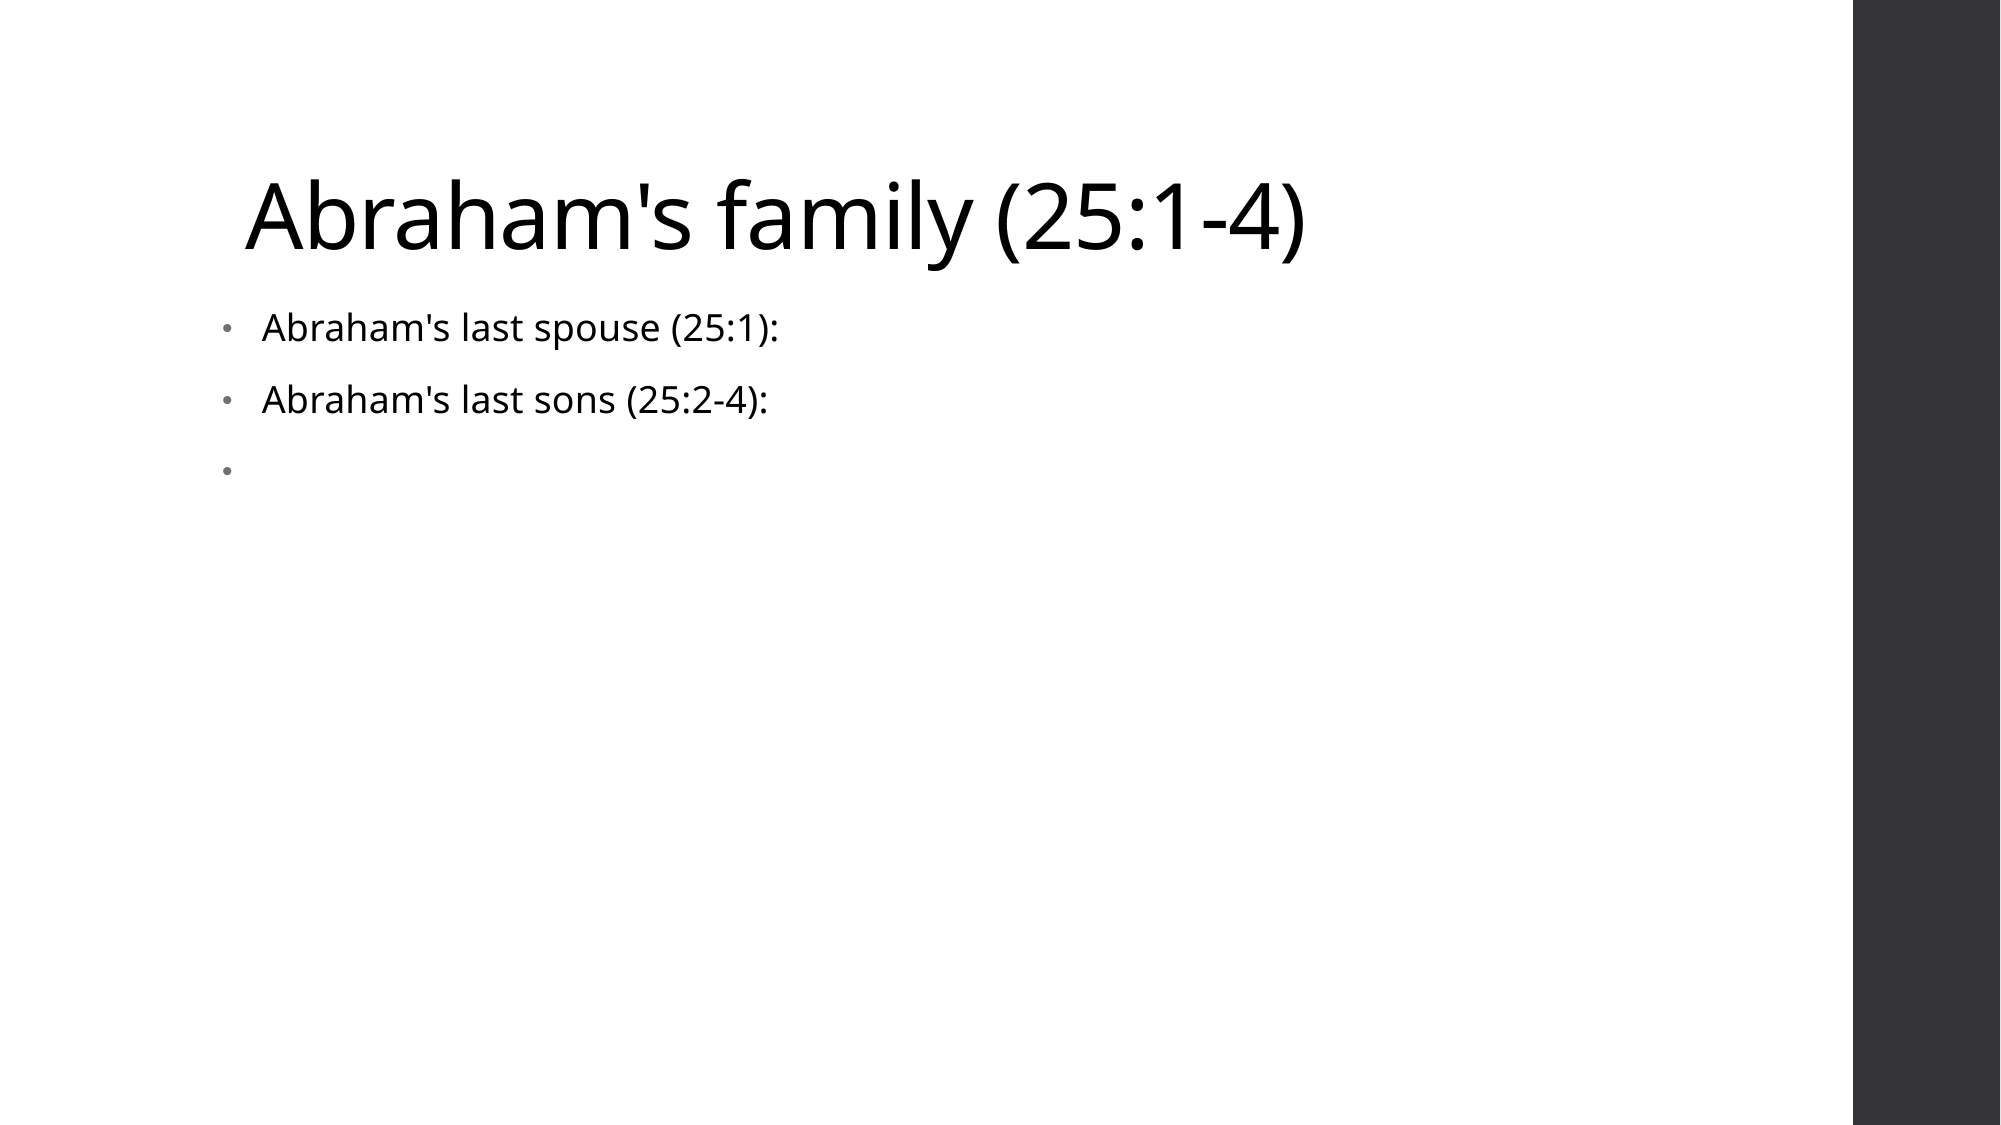

# Abraham's family (25:1-4)
 Abraham's last spouse (25:1):
 Abraham's last sons (25:2-4):